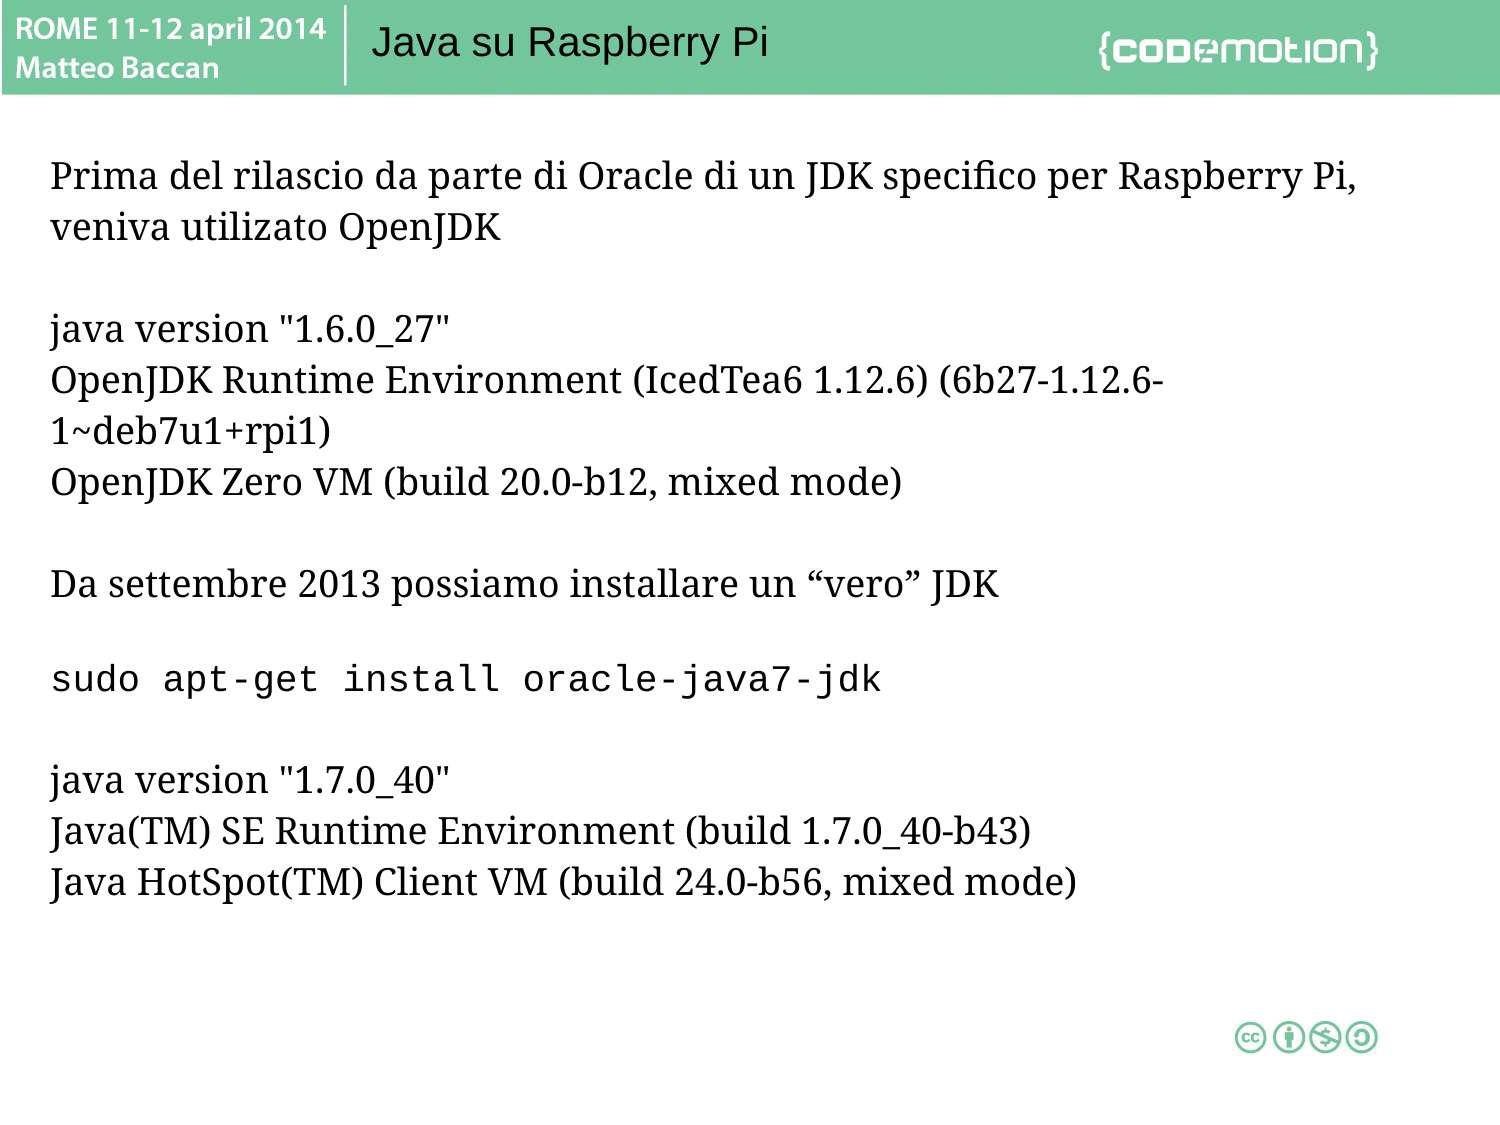

# Java su Raspberry Pi
Prima del rilascio da parte di Oracle di un JDK specifico per Raspberry Pi, veniva utilizato OpenJDK
java version "1.6.0_27"
OpenJDK Runtime Environment (IcedTea6 1.12.6) (6b27-1.12.6-1~deb7u1+rpi1)
OpenJDK Zero VM (build 20.0-b12, mixed mode)
Da settembre 2013 possiamo installare un “vero” JDK
sudo apt-get install oracle-java7-jdk
java version "1.7.0_40"
Java(TM) SE Runtime Environment (build 1.7.0_40-b43)
Java HotSpot(TM) Client VM (build 24.0-b56, mixed mode)